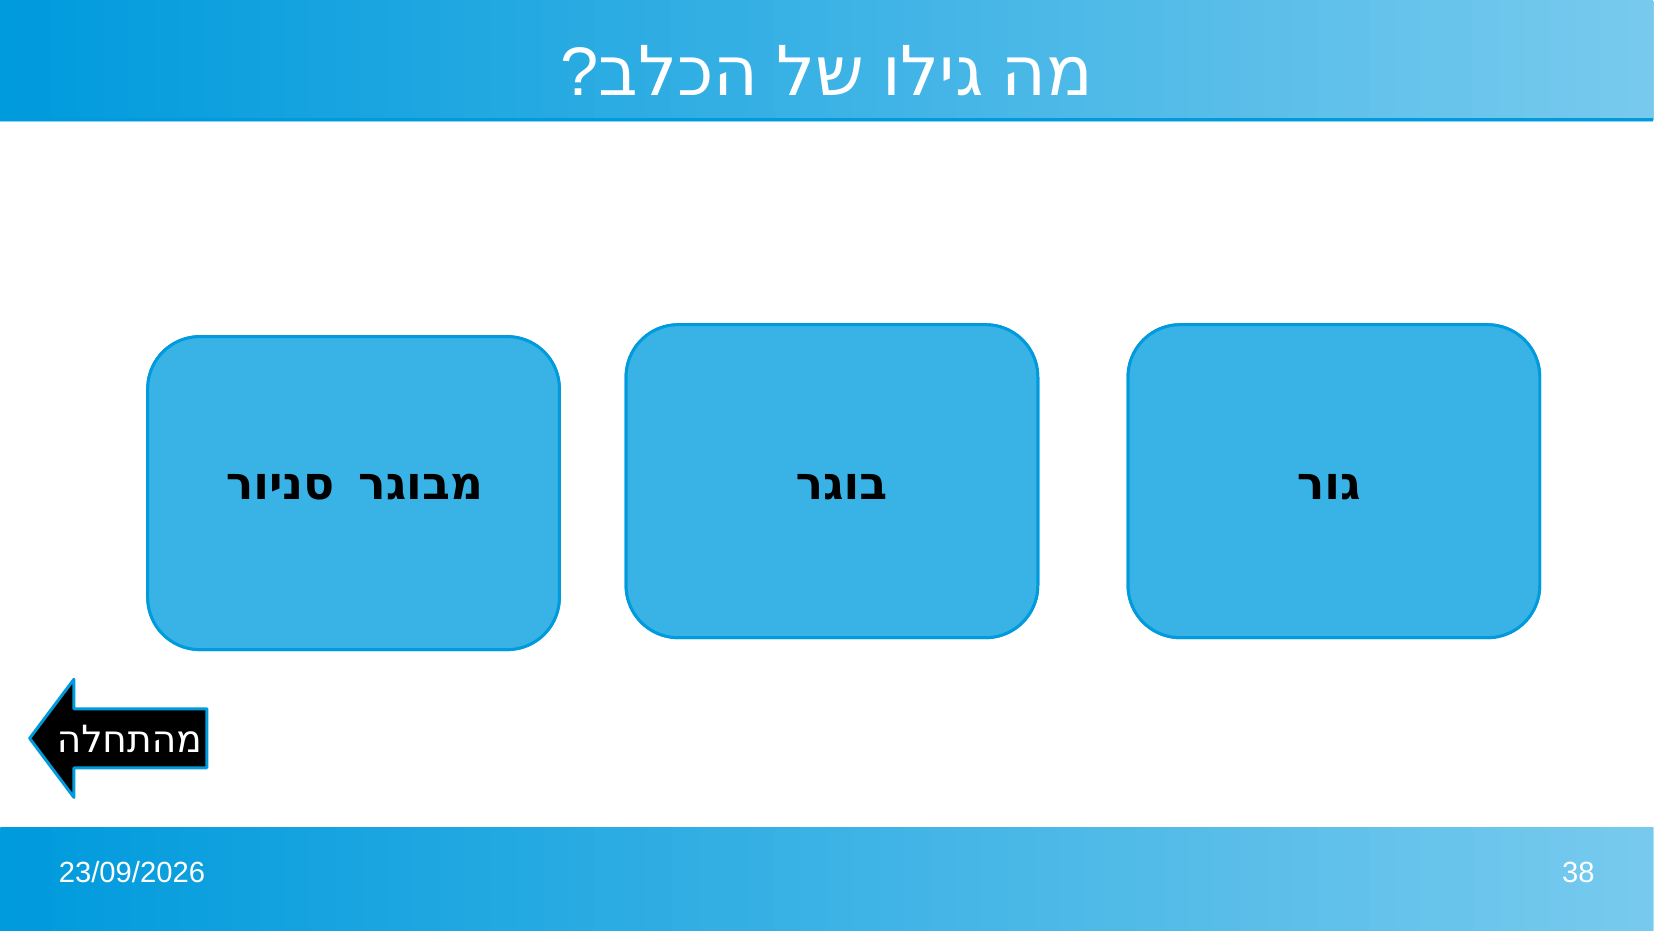

# ?מה גילו של הכלב
מבוגר סניור
מבוגר סניור
בוגר
בוגר
גור
גור
מהתחלה
38